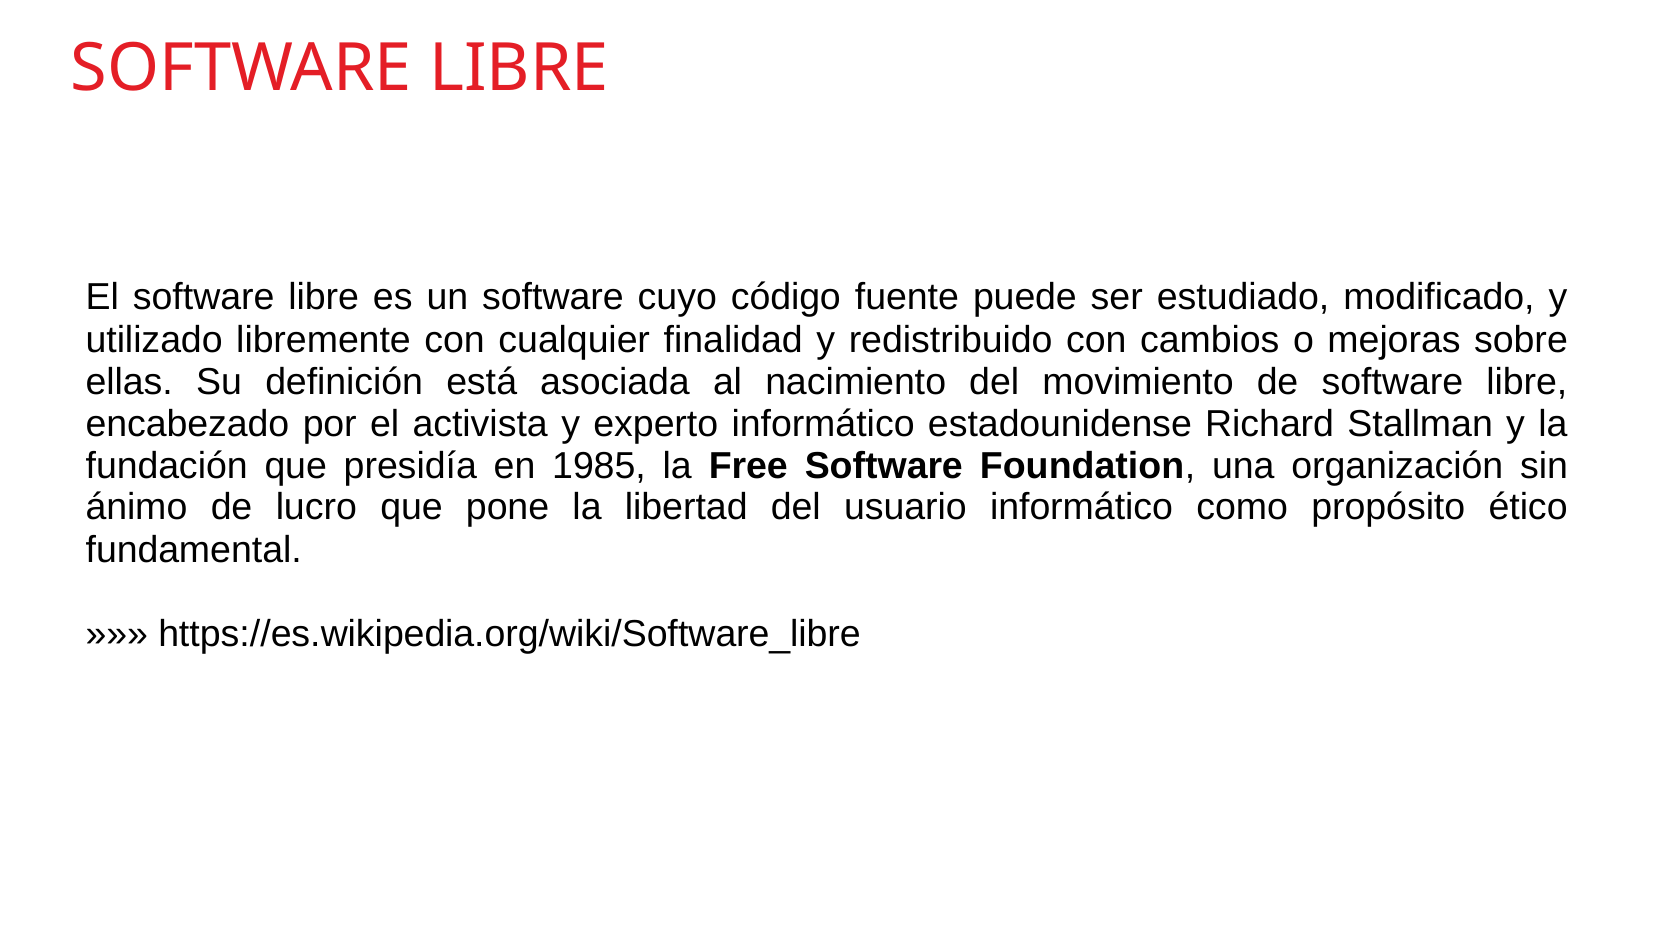

# SOFTWARE LIBRE
El software libre es un software cuyo código fuente puede ser estudiado, modificado, y utilizado libremente con cualquier finalidad y redistribuido con cambios o mejoras sobre ellas. Su definición está asociada al nacimiento del movimiento de software libre, encabezado por el activista y experto informático estadounidense Richard Stallman y la fundación que presidía en 1985, la Free Software Foundation, una organización sin ánimo de lucro que pone la libertad del usuario informático como propósito ético fundamental.
»»» https://es.wikipedia.org/wiki/Software_libre